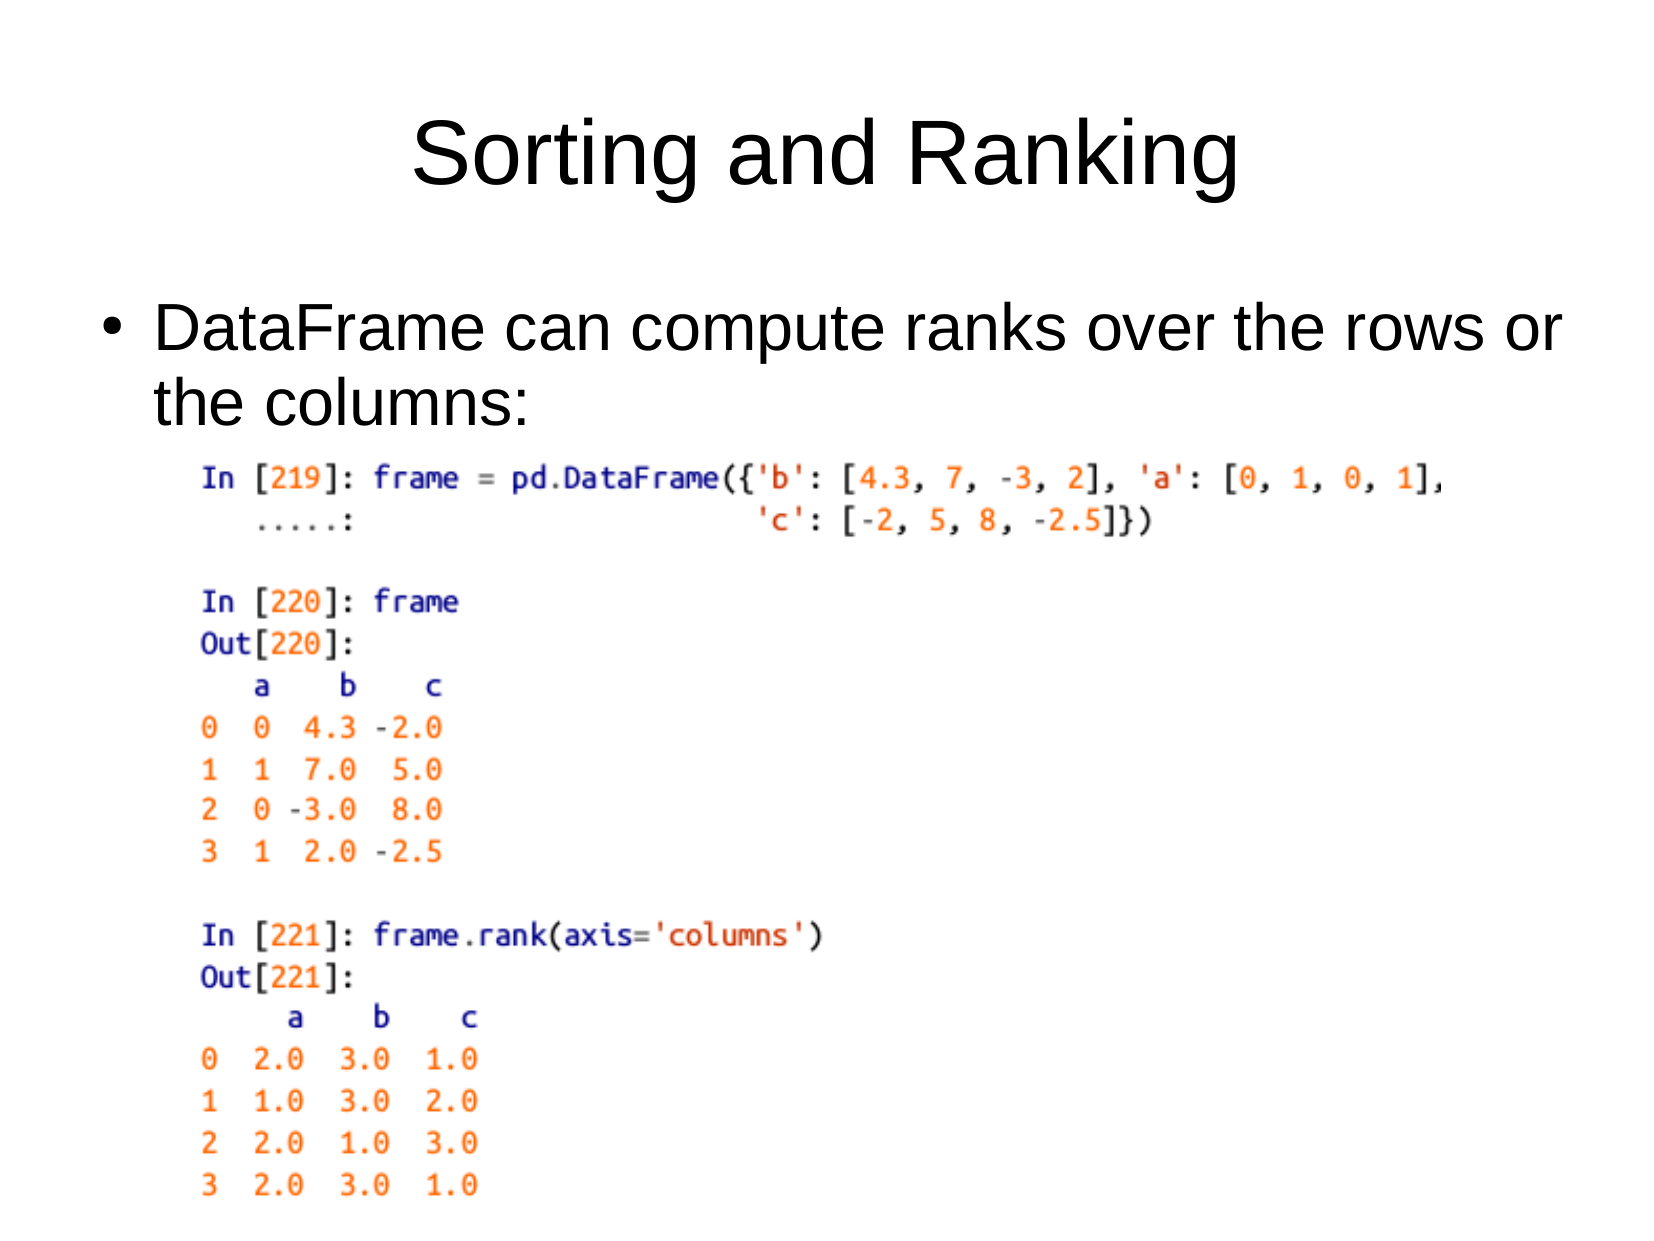

# Sorting and Ranking
DataFrame can compute ranks over the rows or the columns: